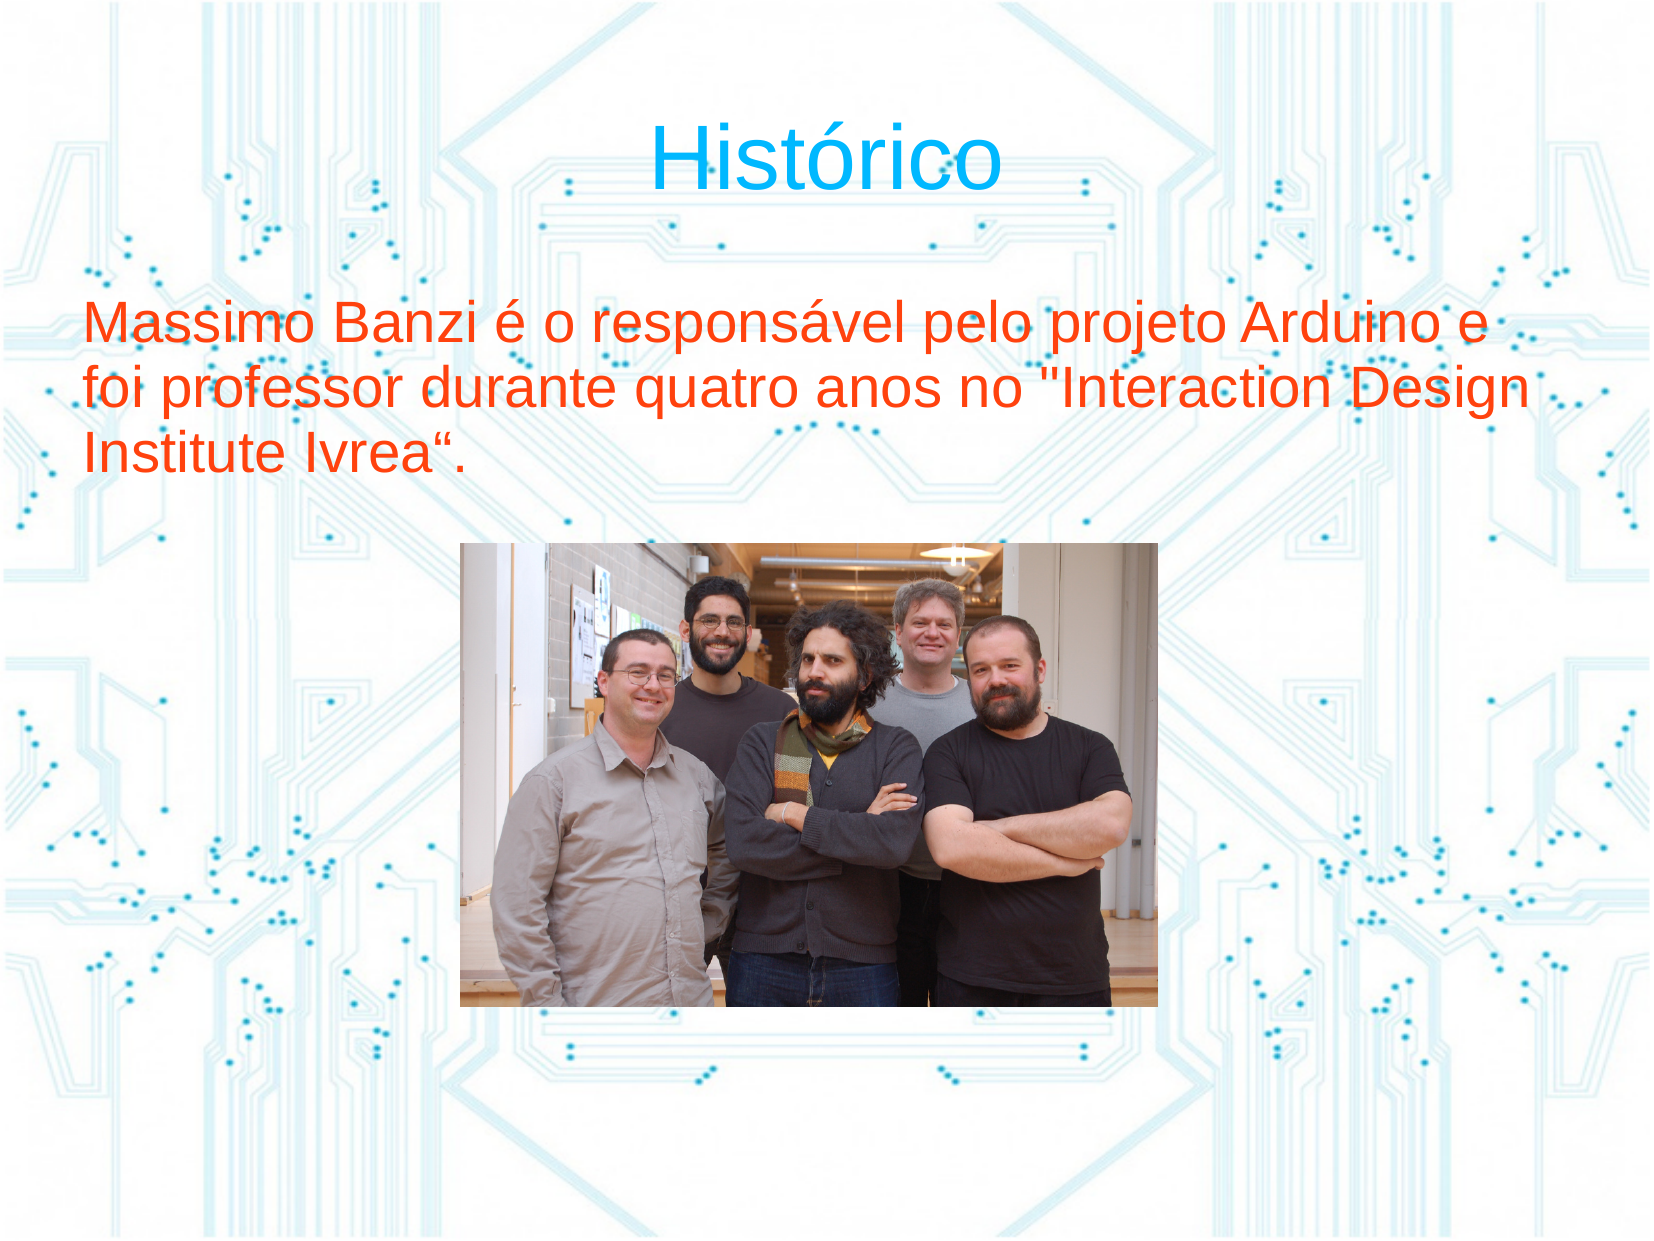

# Histórico
Massimo Banzi é o responsável pelo projeto Arduino e foi professor durante quatro anos no "Interaction Design Institute Ivrea“.